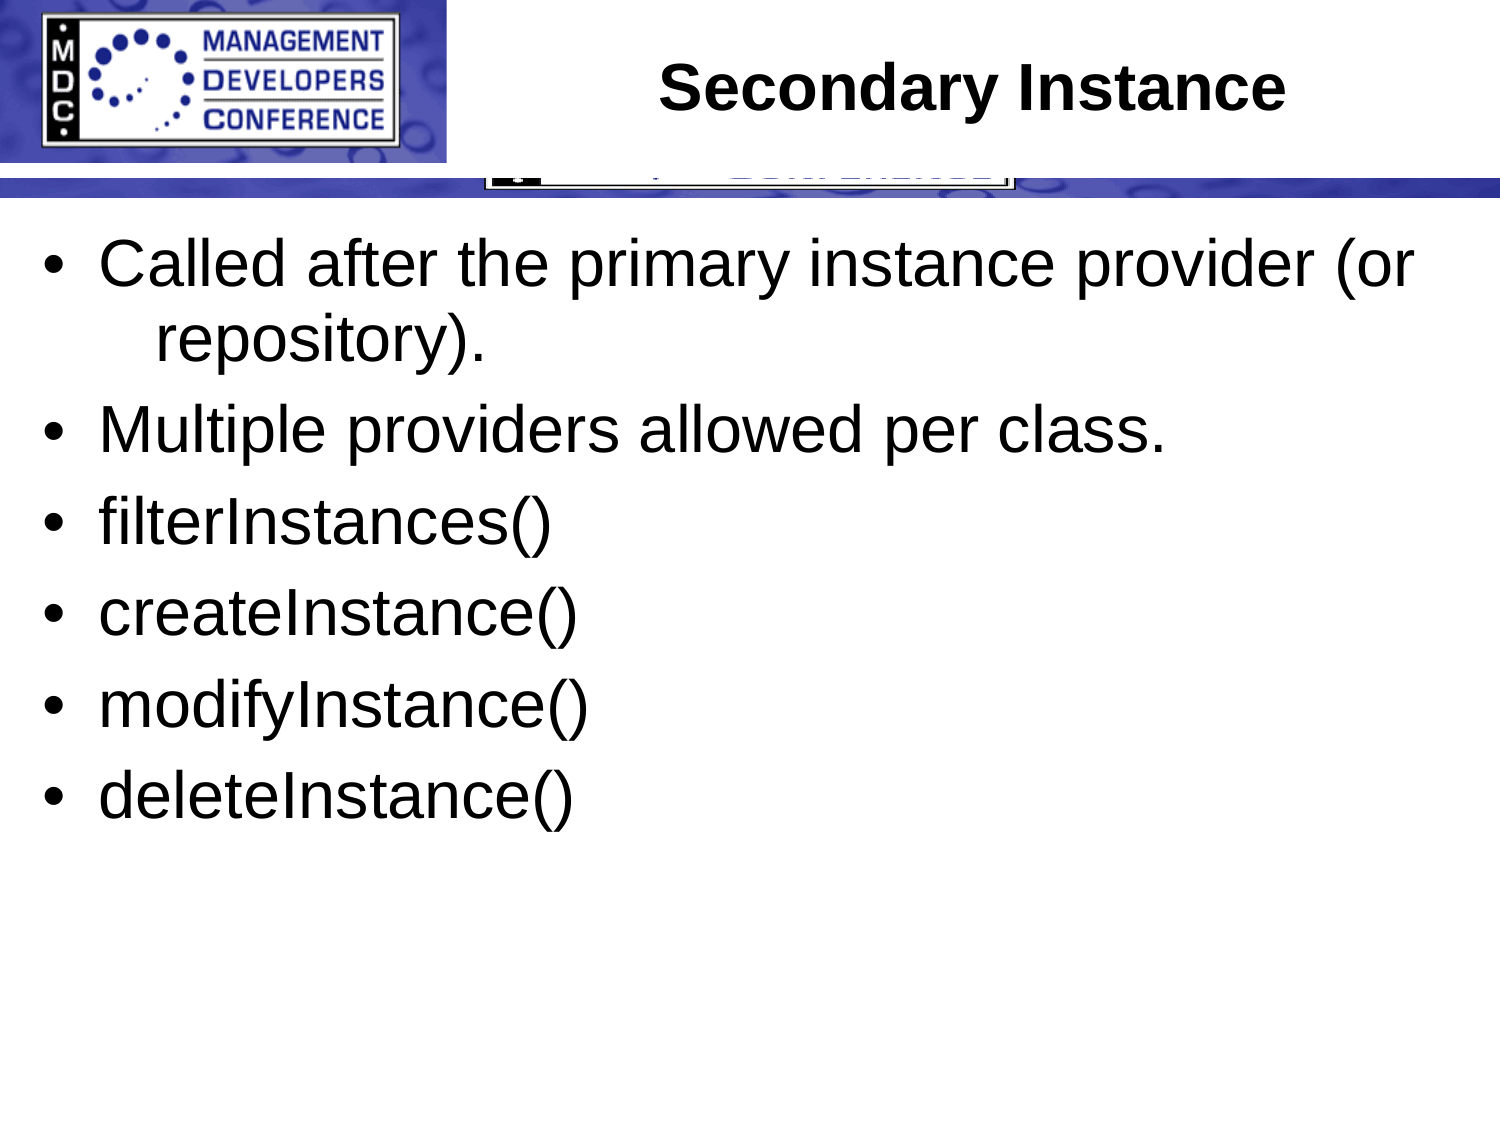

# Secondary Instance
Called after the primary instance provider (or repository).
Multiple providers allowed per class.
filterInstances()
createInstance()
modifyInstance()
deleteInstance()